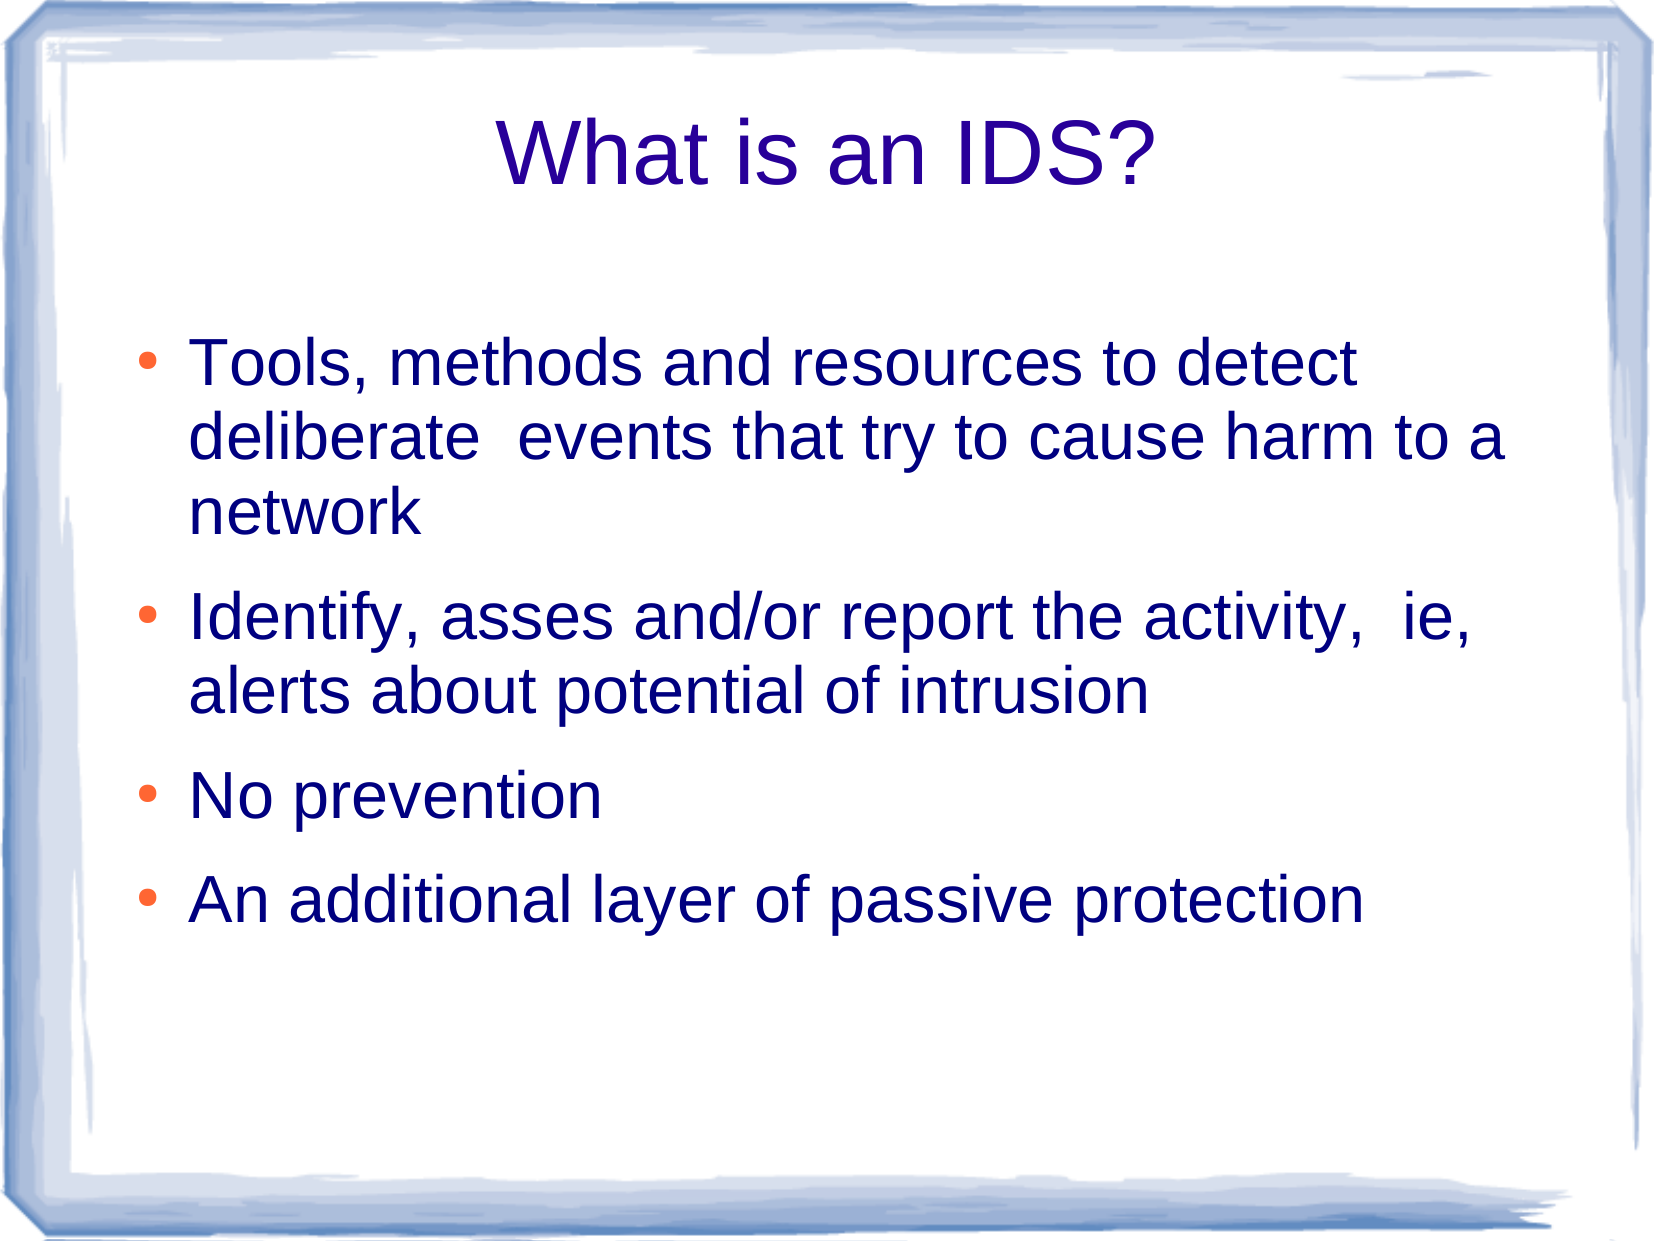

# What is an IDS?
Tools, methods and resources to detect deliberate events that try to cause harm to a network
Identify, asses and/or report the activity, ie, alerts about potential of intrusion
No prevention
An additional layer of passive protection